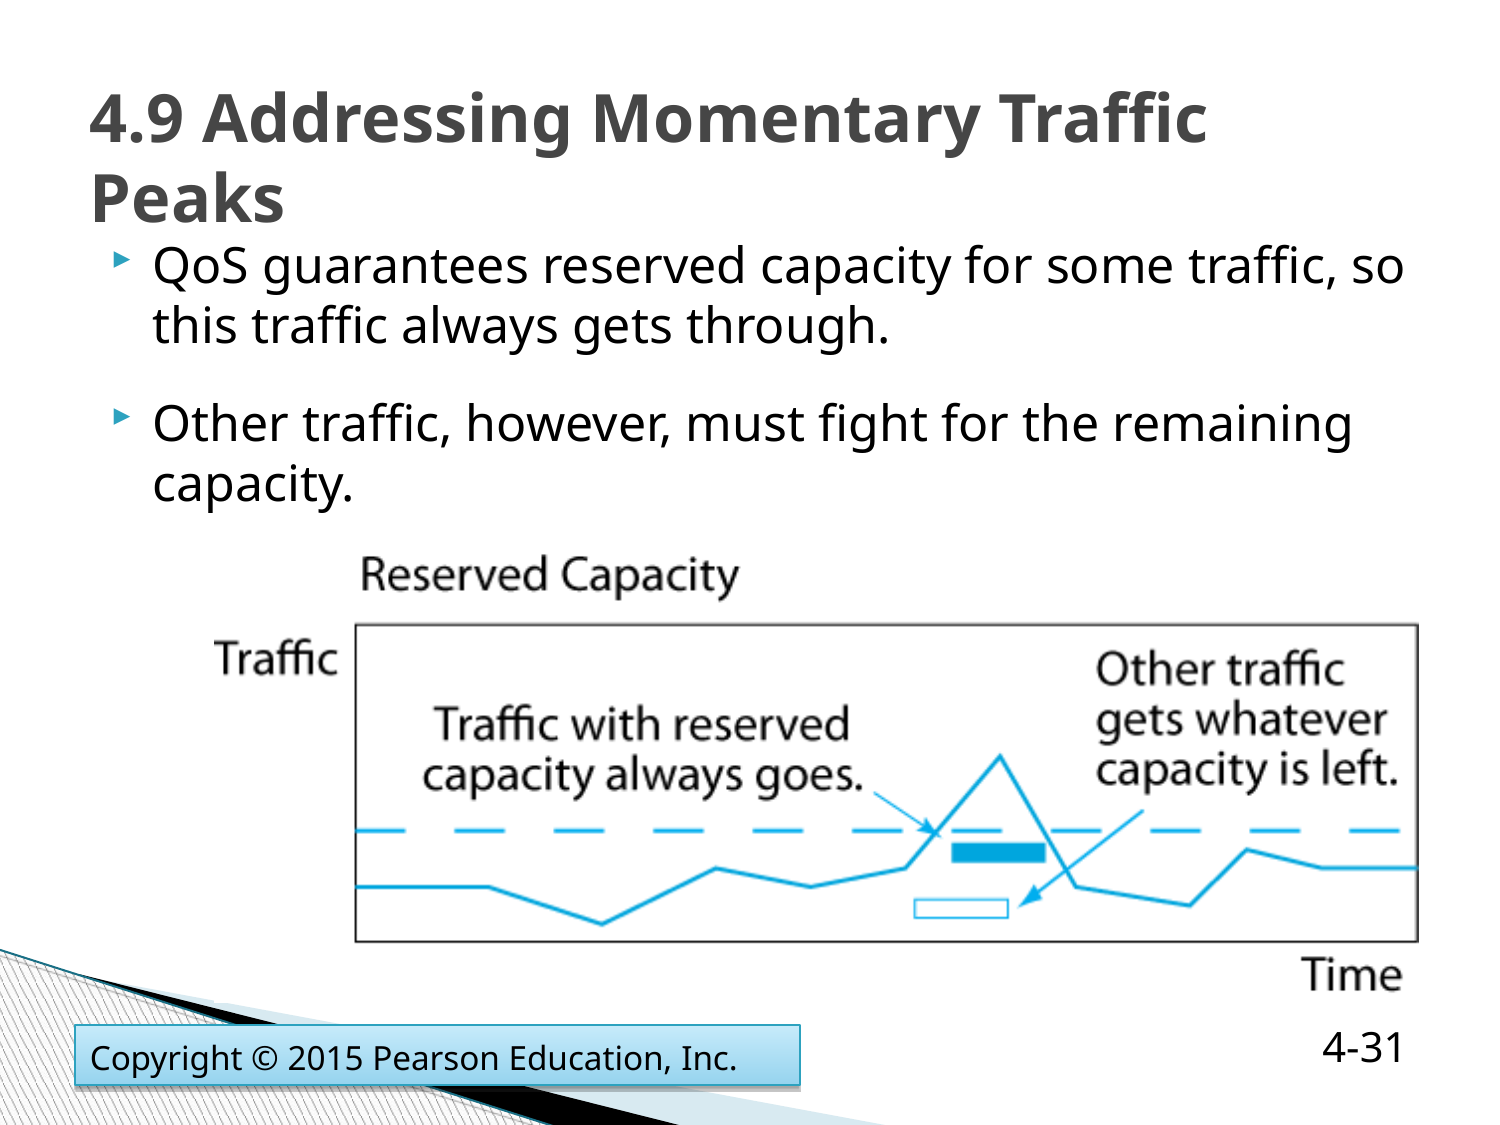

# 4.9 Addressing Momentary Traffic Peaks
QoS guarantees reserved capacity for some traffic, so this traffic always gets through.
Other traffic, however, must fight for the remaining capacity.
Copyright © 2015 Pearson Education, Inc.